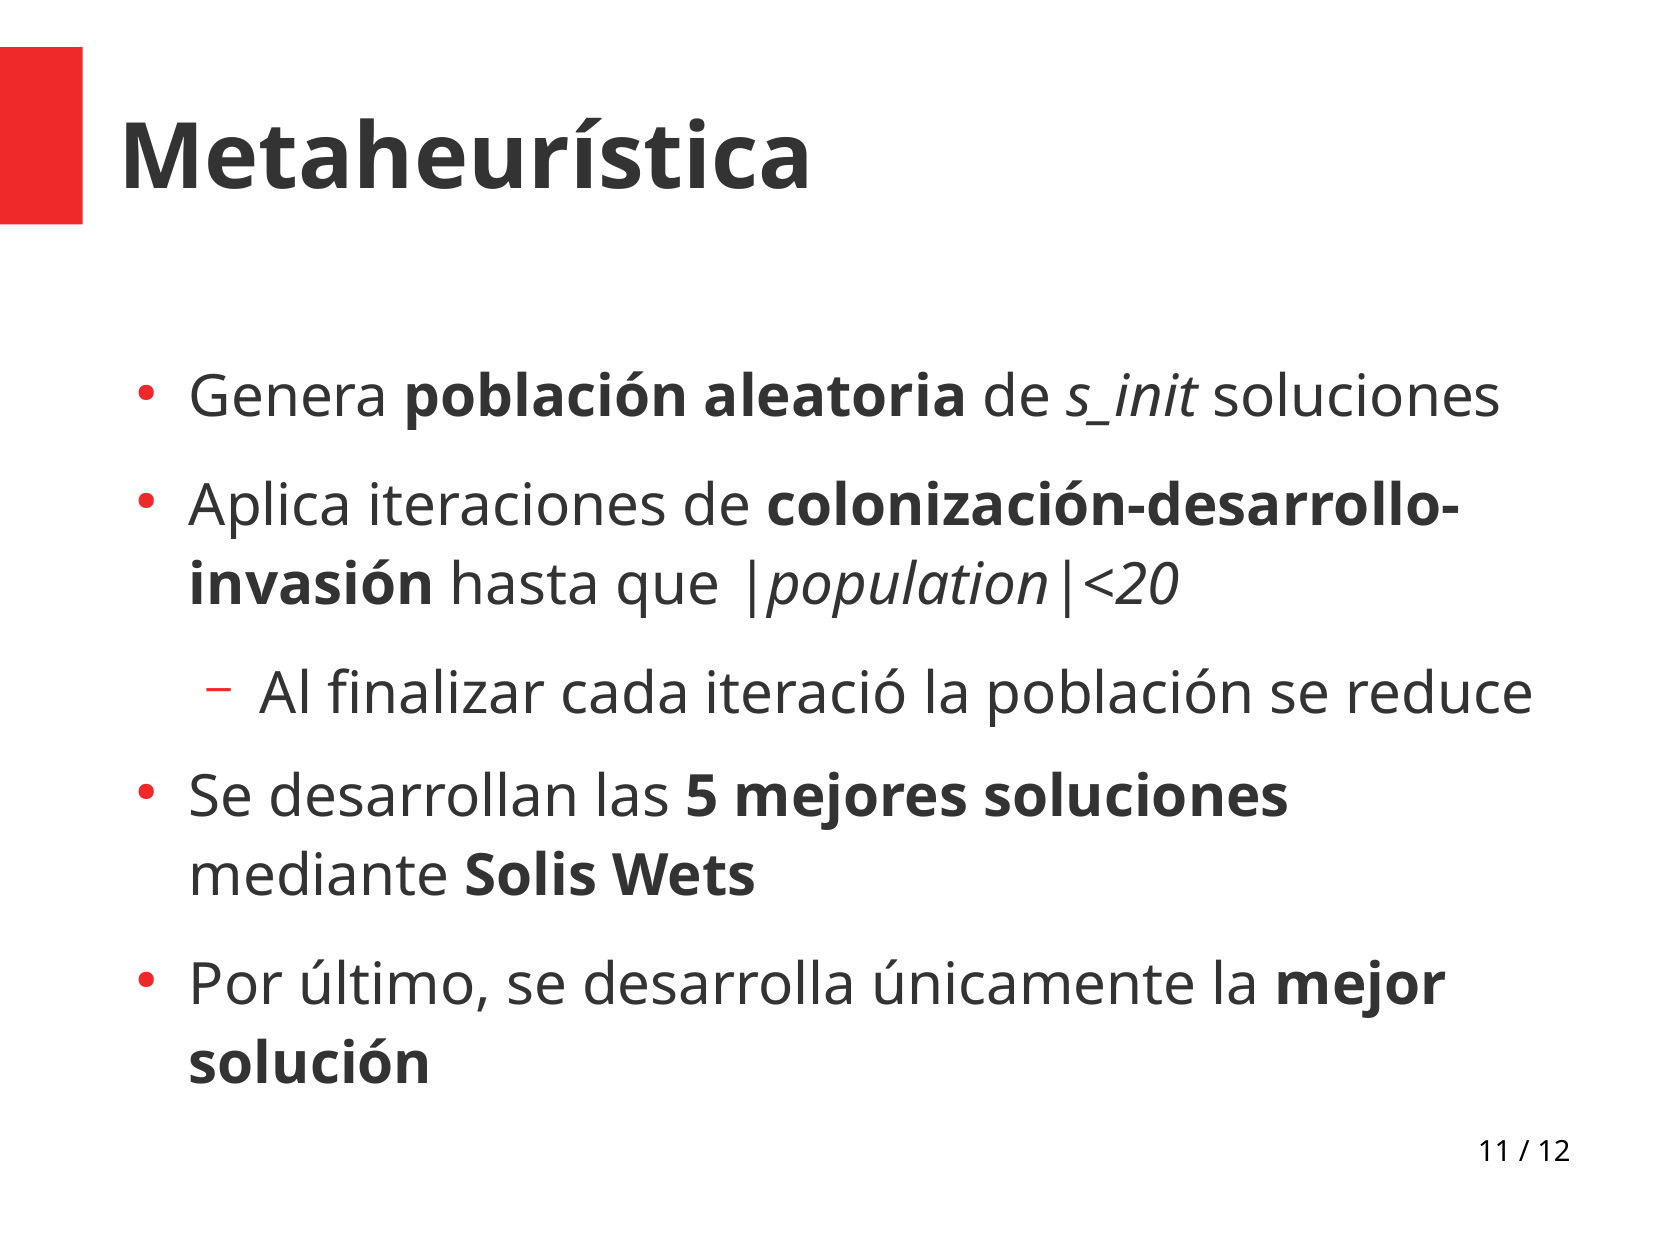

# Metaheurística
Genera población aleatoria de s_init soluciones
Aplica iteraciones de colonización-desarrollo-invasión hasta que |population|<20
Al finalizar cada iteració la población se reduce
Se desarrollan las 5 mejores soluciones mediante Solis Wets
Por último, se desarrolla únicamente la mejor solución
11